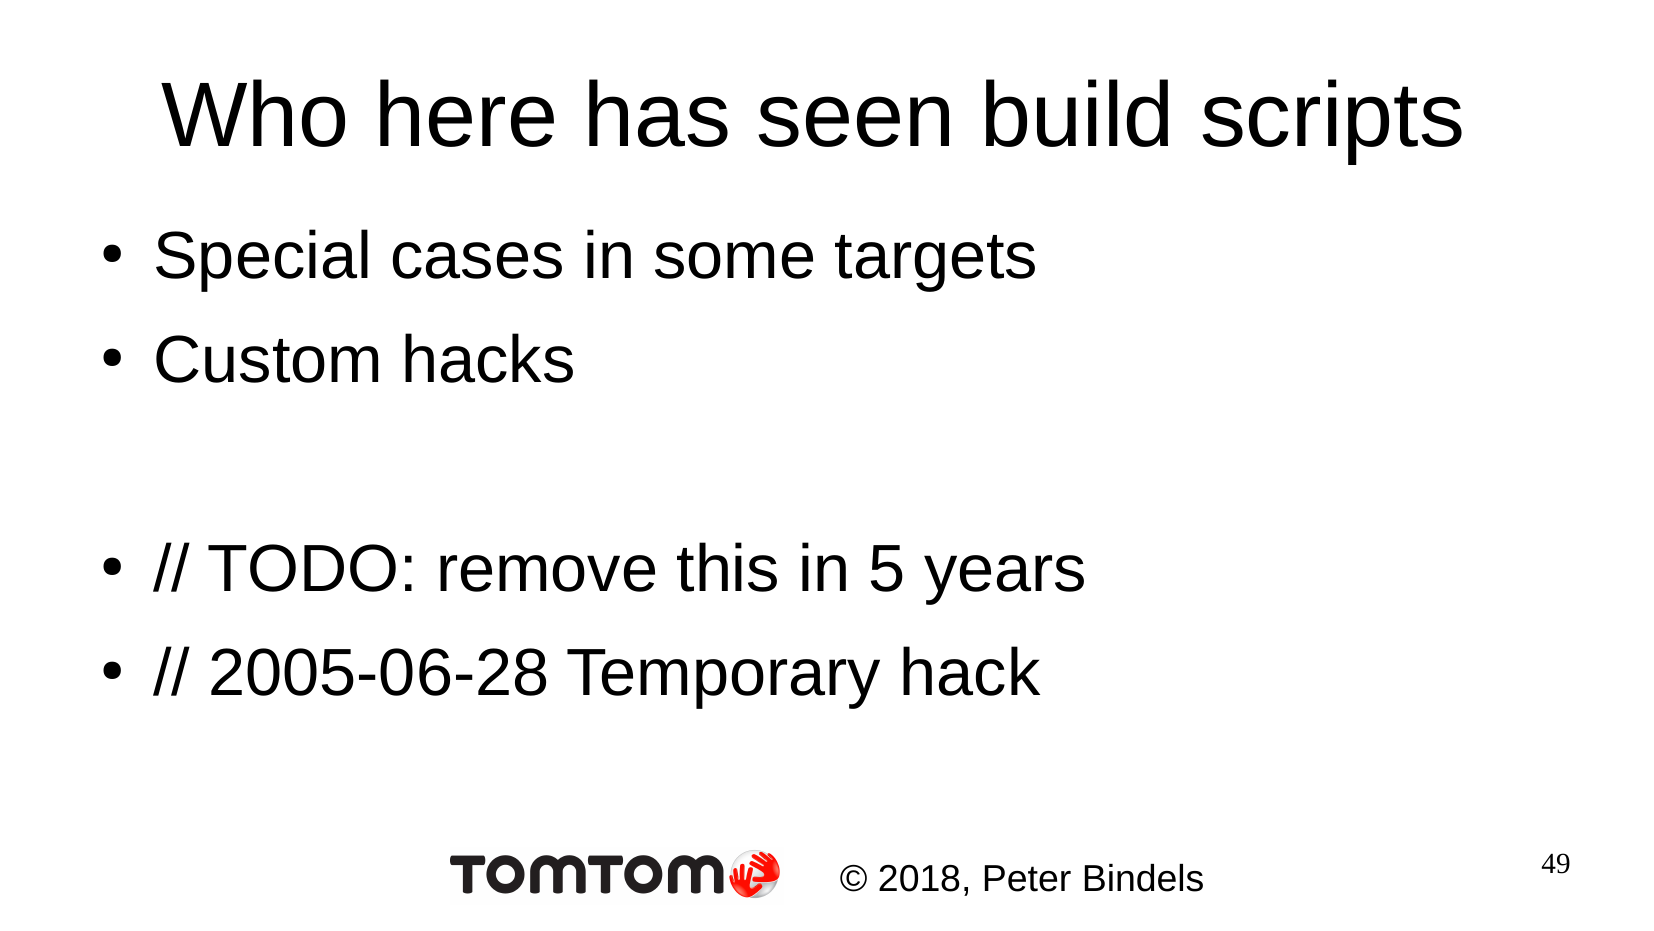

# Who here has seen build scripts
Special cases in some targets
Custom hacks
// TODO: remove this in 5 years
// 2005-06-28 Temporary hack
49